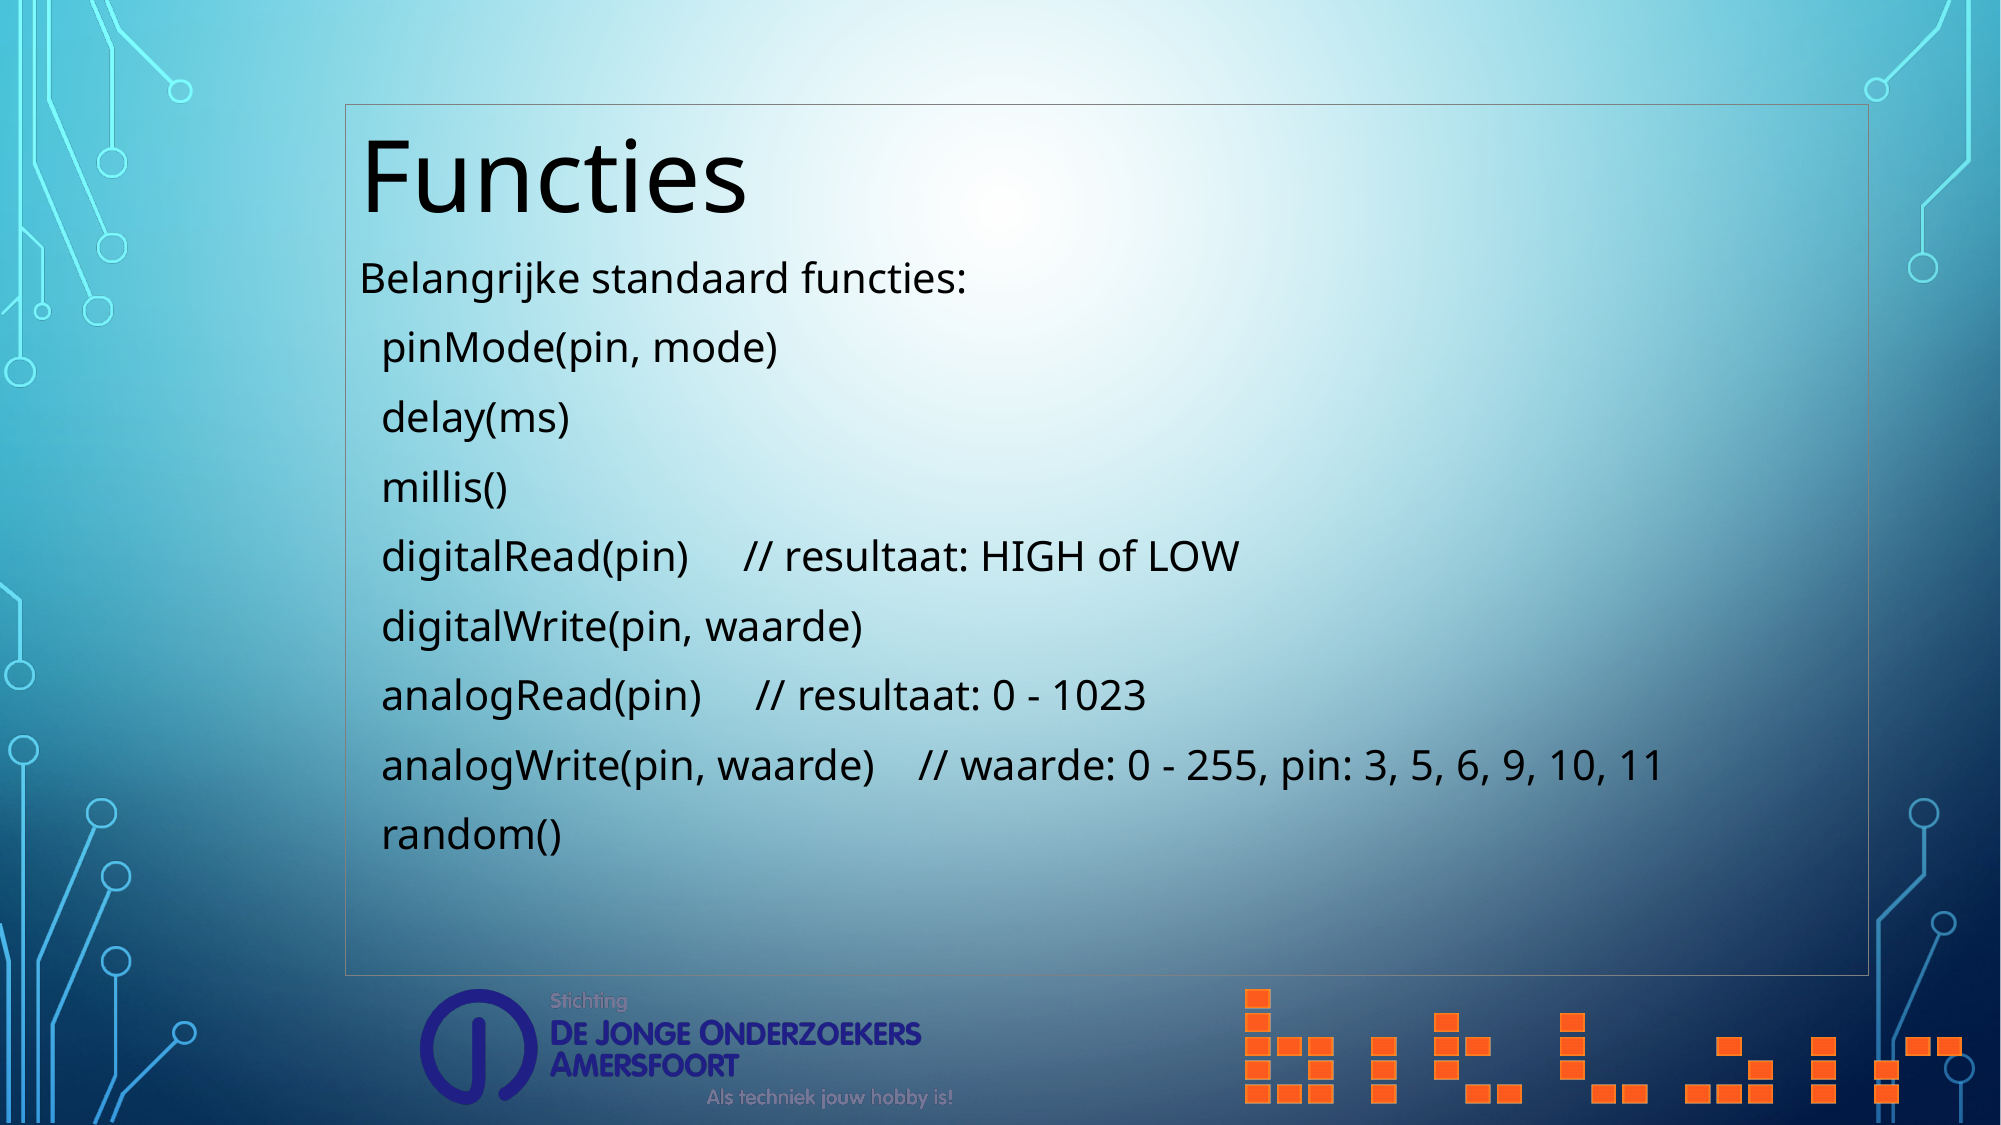

Functies
Belangrijke standaard functies:
 pinMode(pin, mode)
 delay(ms)
 millis()
 digitalRead(pin) // resultaat: HIGH of LOW
 digitalWrite(pin, waarde)
 analogRead(pin) // resultaat: 0 - 1023
 analogWrite(pin, waarde) // waarde: 0 - 255, pin: 3, 5, 6, 9, 10, 11
 random()